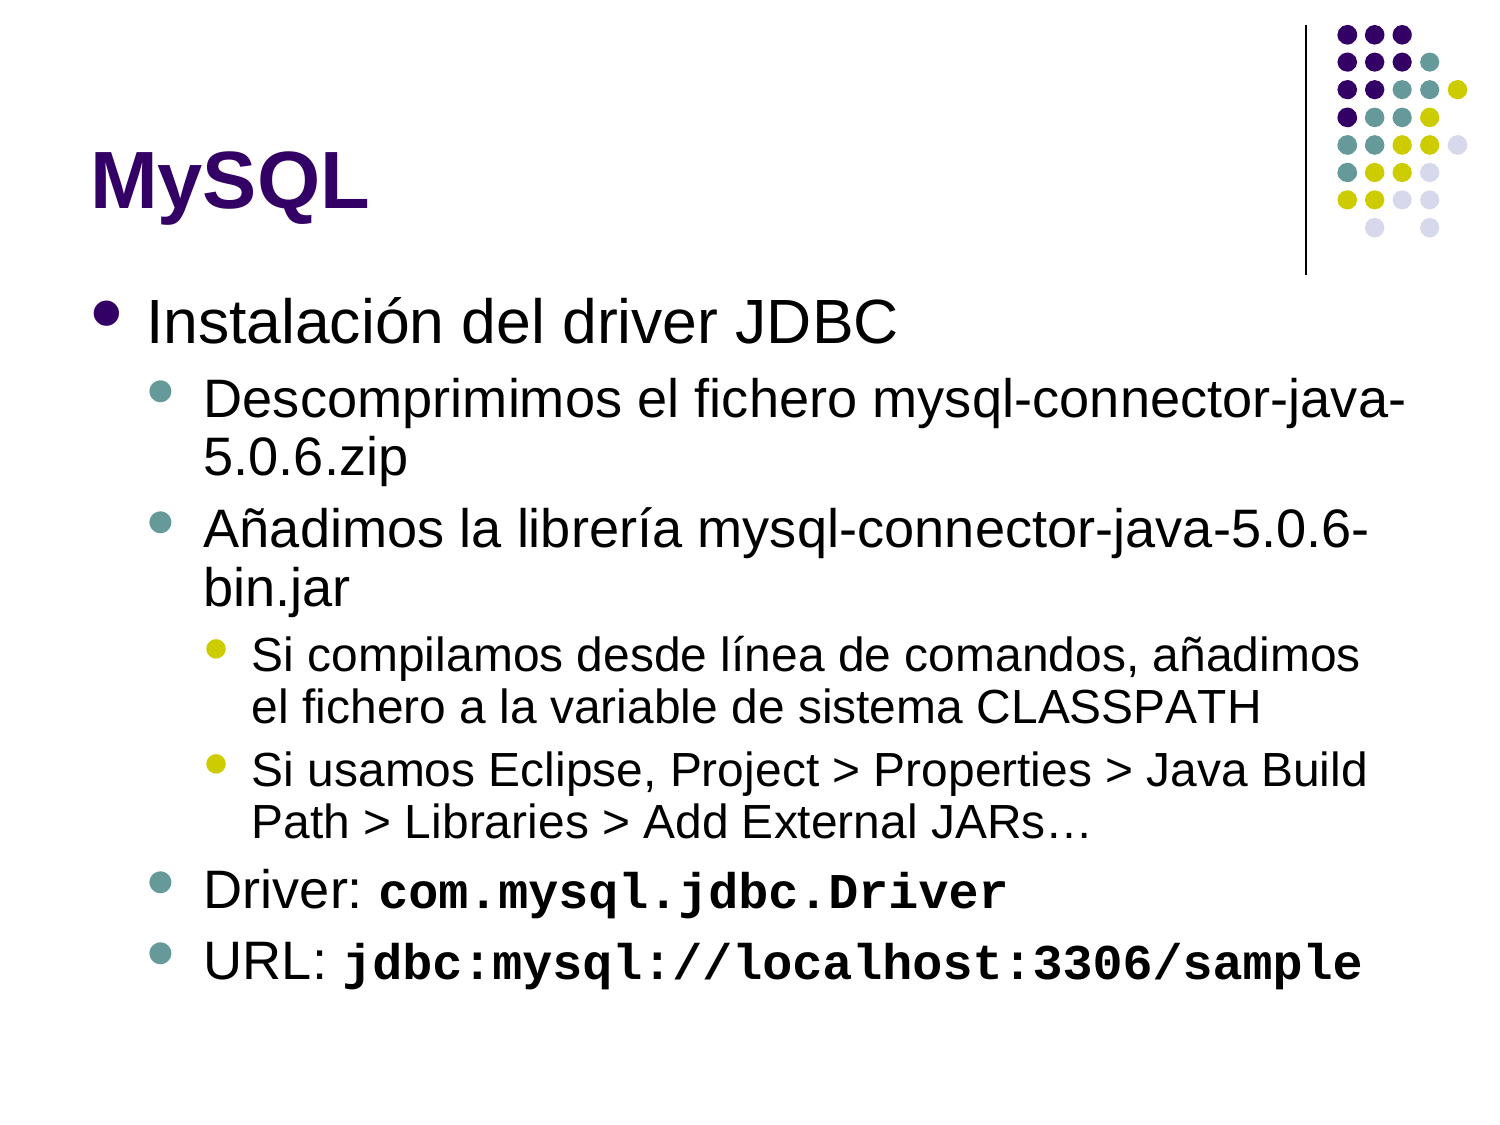

# MySQL
Instalación del driver JDBC
Descomprimimos el fichero mysql-connector-java-5.0.6.zip
Añadimos la librería mysql-connector-java-5.0.6-bin.jar
Si compilamos desde línea de comandos, añadimos el fichero a la variable de sistema CLASSPATH
Si usamos Eclipse, Project > Properties > Java Build Path > Libraries > Add External JARs…
Driver: com.mysql.jdbc.Driver
URL: jdbc:mysql://localhost:3306/sample